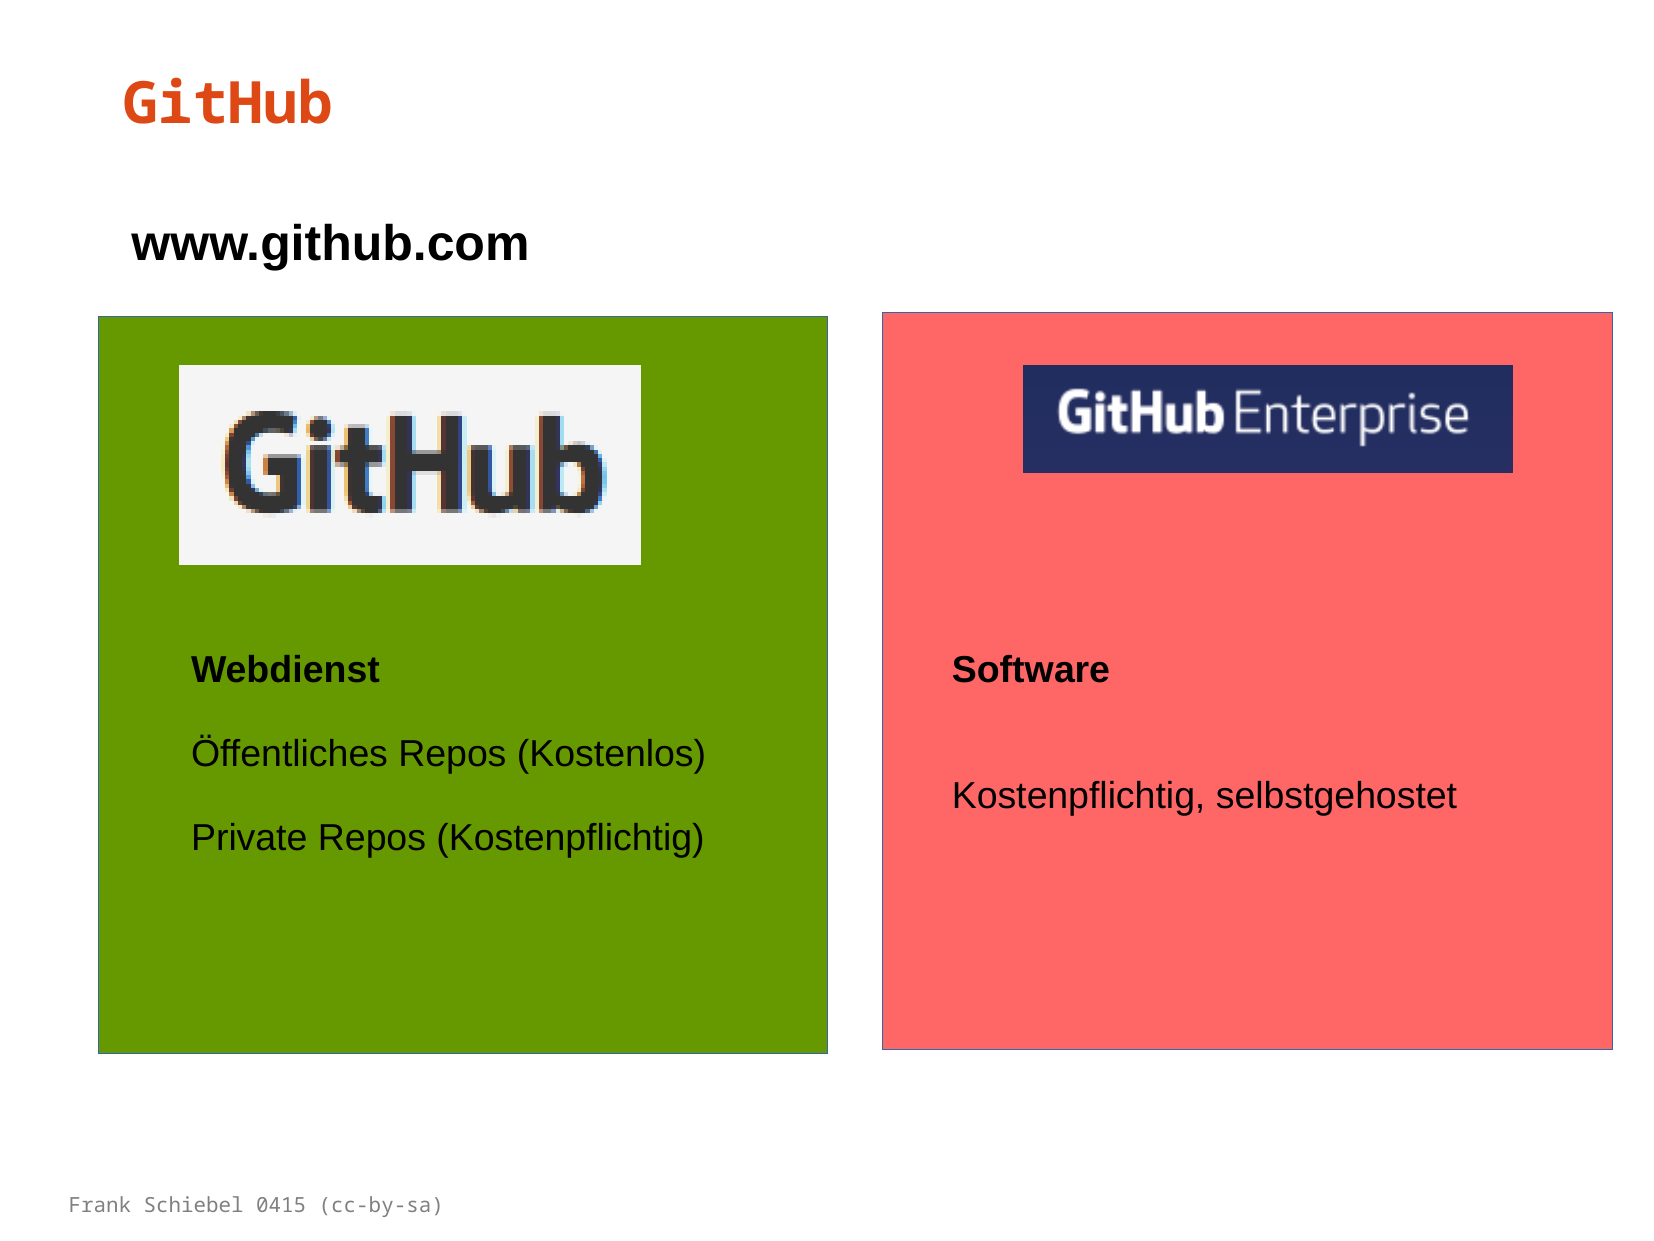

GitHub
www.github.com
Webdienst
Öffentliches Repos (Kostenlos)
Private Repos (Kostenpflichtig)
Software
Kostenpflichtig, selbstgehostet